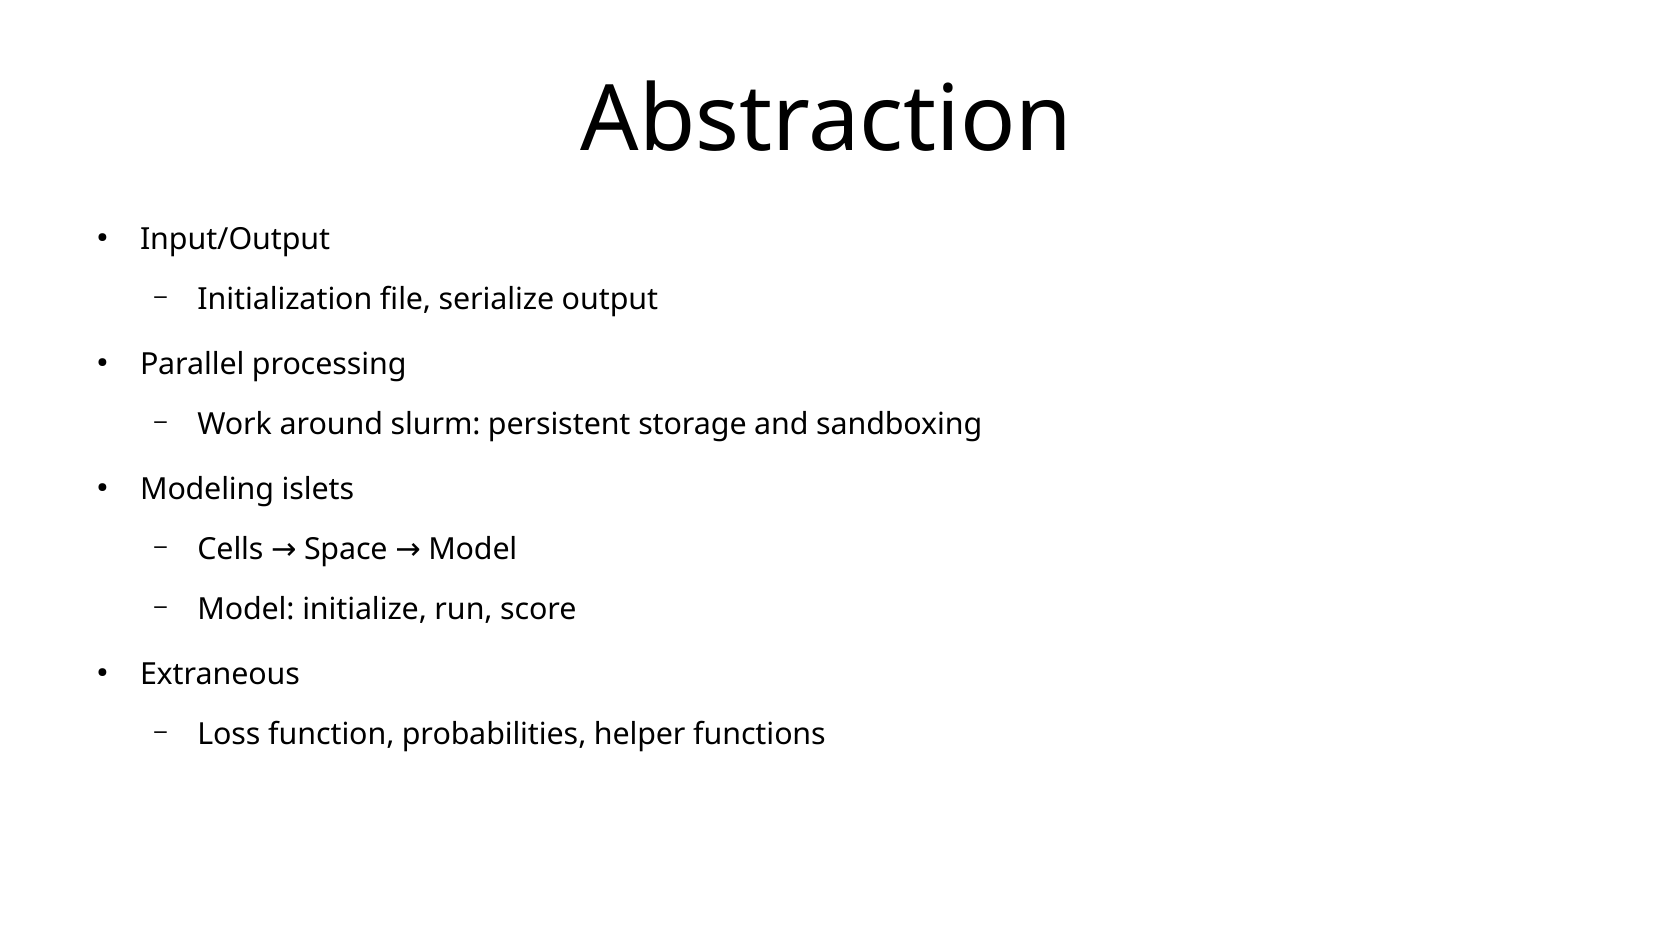

# Abstraction
Input/Output
Initialization file, serialize output
Parallel processing
Work around slurm: persistent storage and sandboxing
Modeling islets
Cells → Space → Model
Model: initialize, run, score
Extraneous
Loss function, probabilities, helper functions